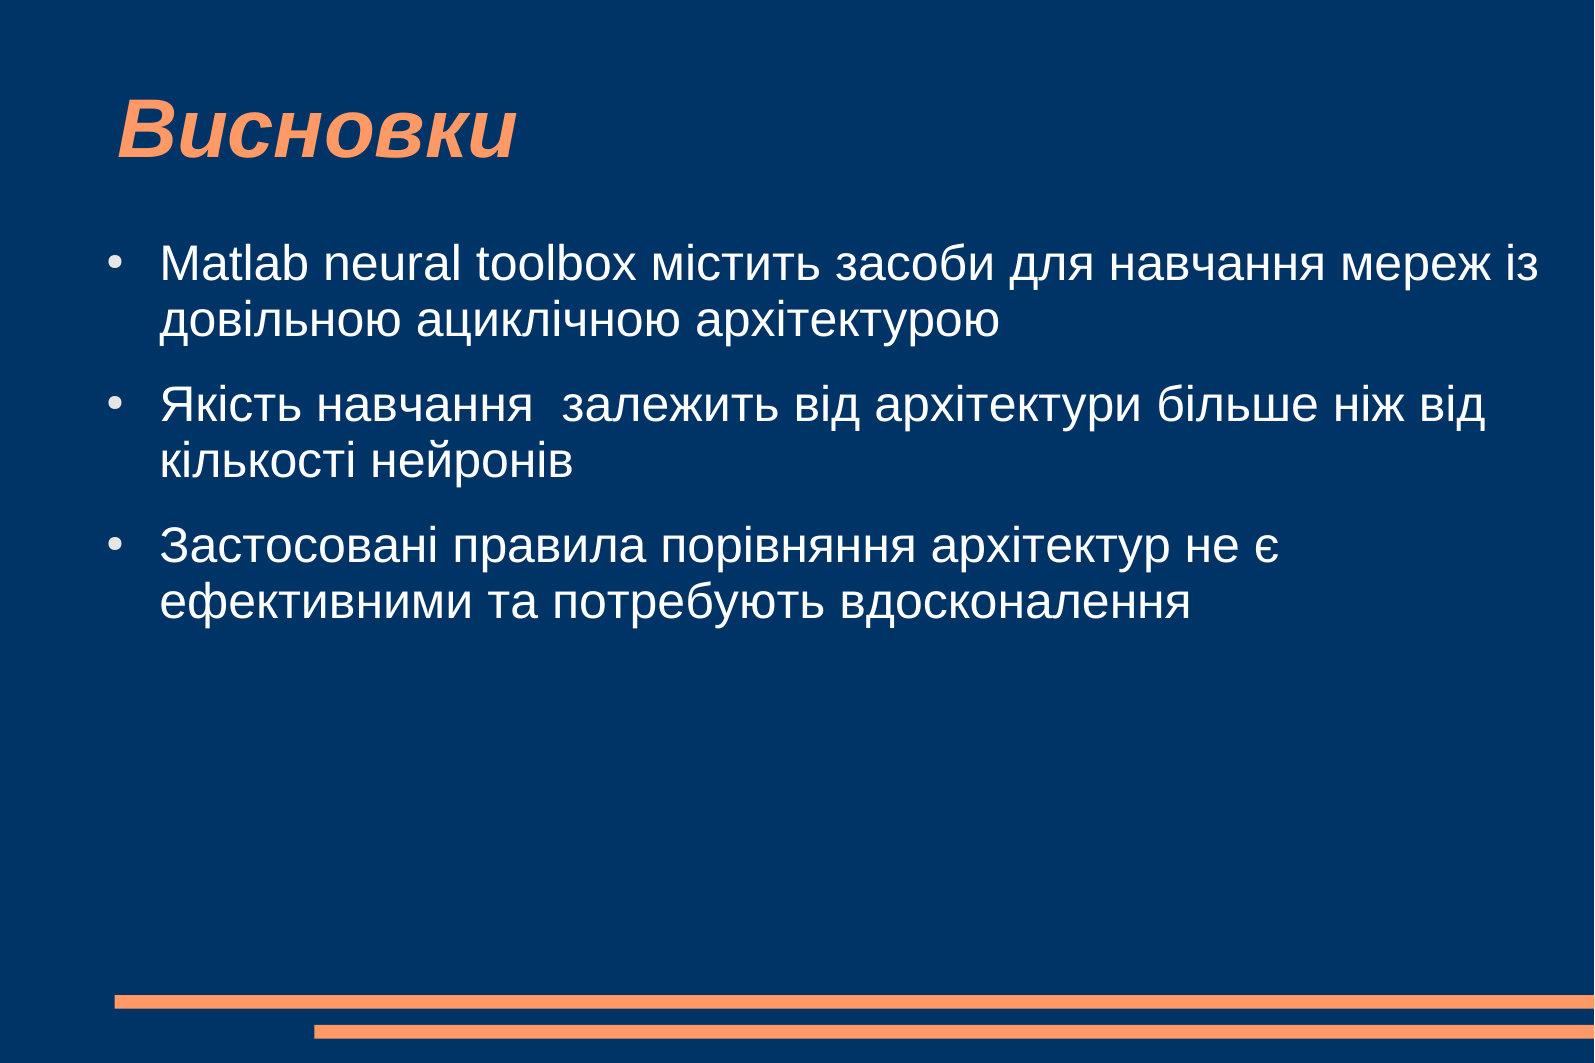

# Висновки
Matlab neural toolbox містить засоби для навчання мереж із довільною ациклічною архітектурою
Якість навчання залежить від архітектури більше ніж від кількості нейронів
Застосовані правила порівняння архітектур не є ефективними та потребують вдосконалення